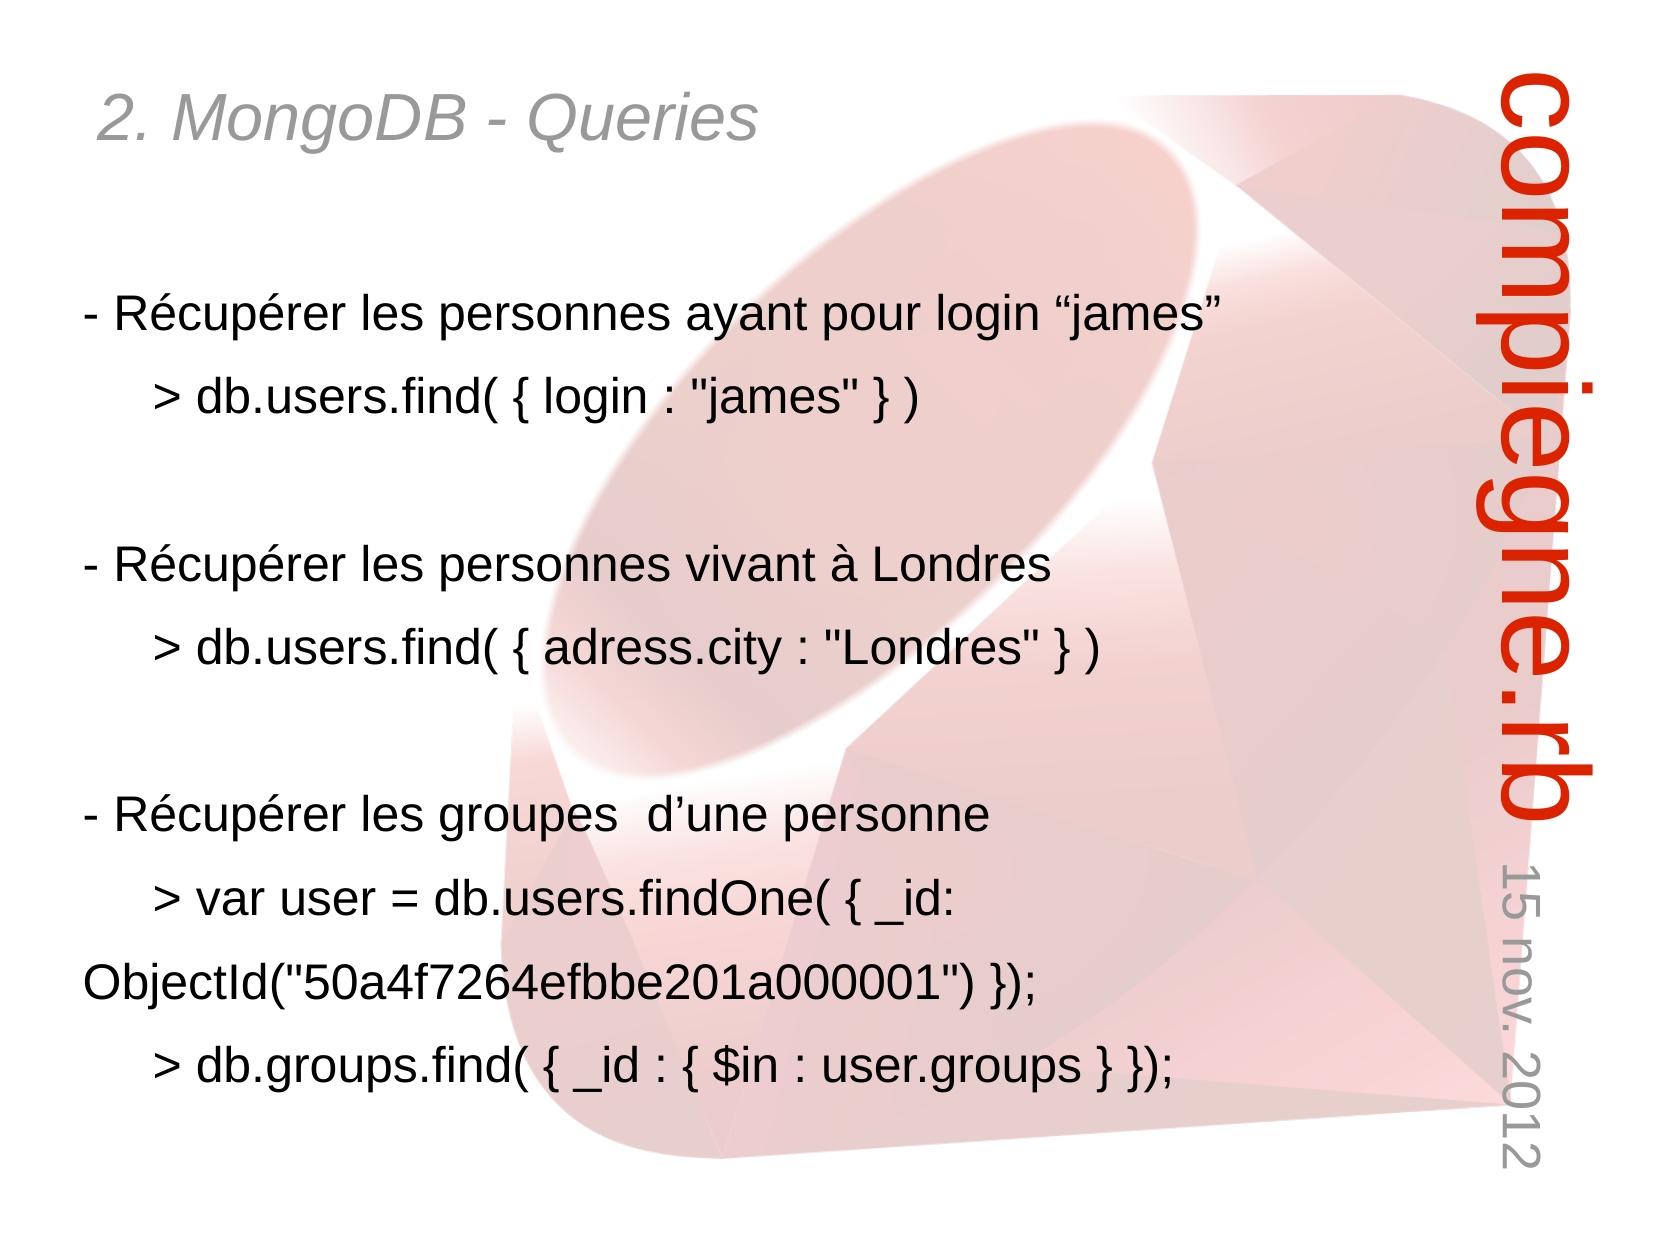

2. MongoDB - Queries
- Récupérer les personnes ayant pour login “james”
 > db.users.find( { login : "james" } )
- Récupérer les personnes vivant à Londres
 > db.users.find( { adress.city : "Londres" } )
- Récupérer les groupes d’une personne
 > var user = db.users.findOne( { _id: ObjectId("50a4f7264efbbe201a000001") });
 > db.groups.find( { _id : { $in : user.groups } });
# compiegne.rb 15 nov. 2012